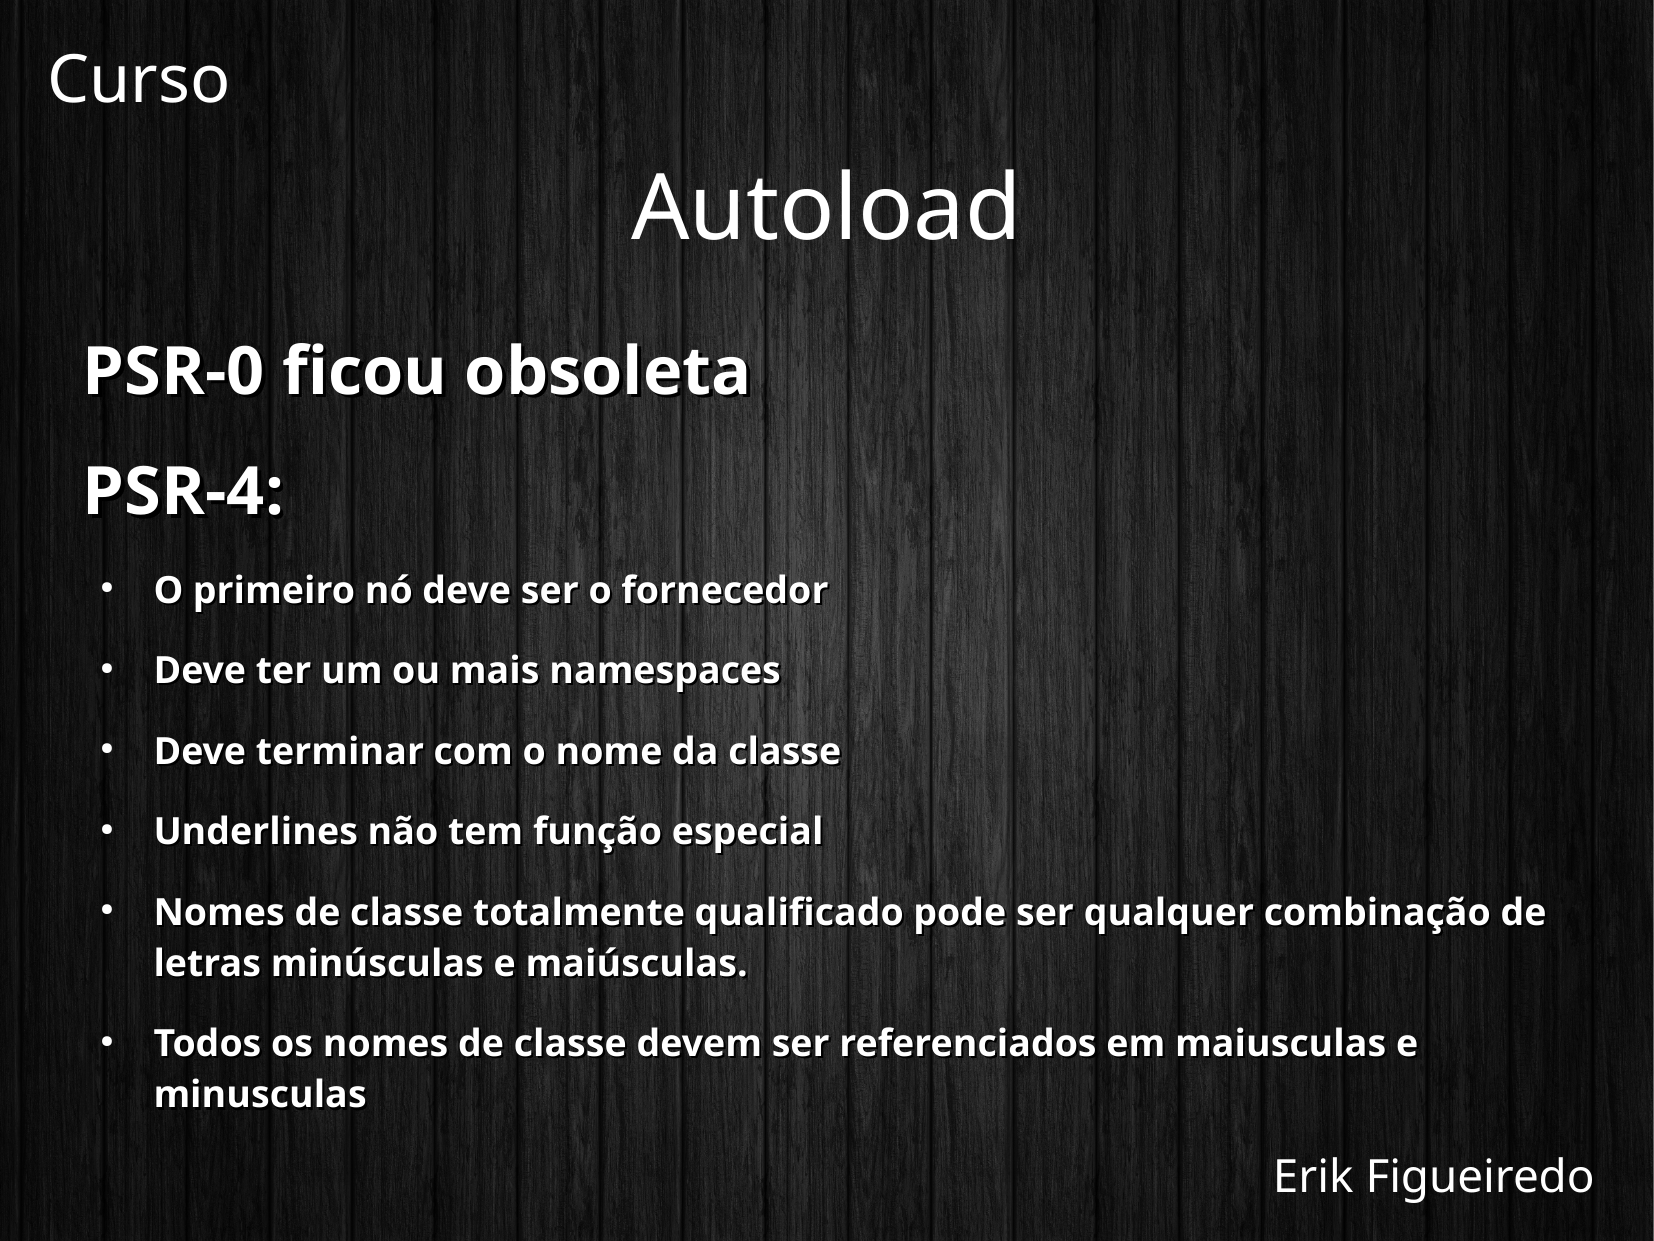

Curso
# Autoload
PSR-0 ficou obsoleta
PSR-4:
O primeiro nó deve ser o fornecedor
Deve ter um ou mais namespaces
Deve terminar com o nome da classe
Underlines não tem função especial
Nomes de classe totalmente qualificado pode ser qualquer combinação de letras minúsculas e maiúsculas.
Todos os nomes de classe devem ser referenciados em maiusculas e minusculas
Erik Figueiredo